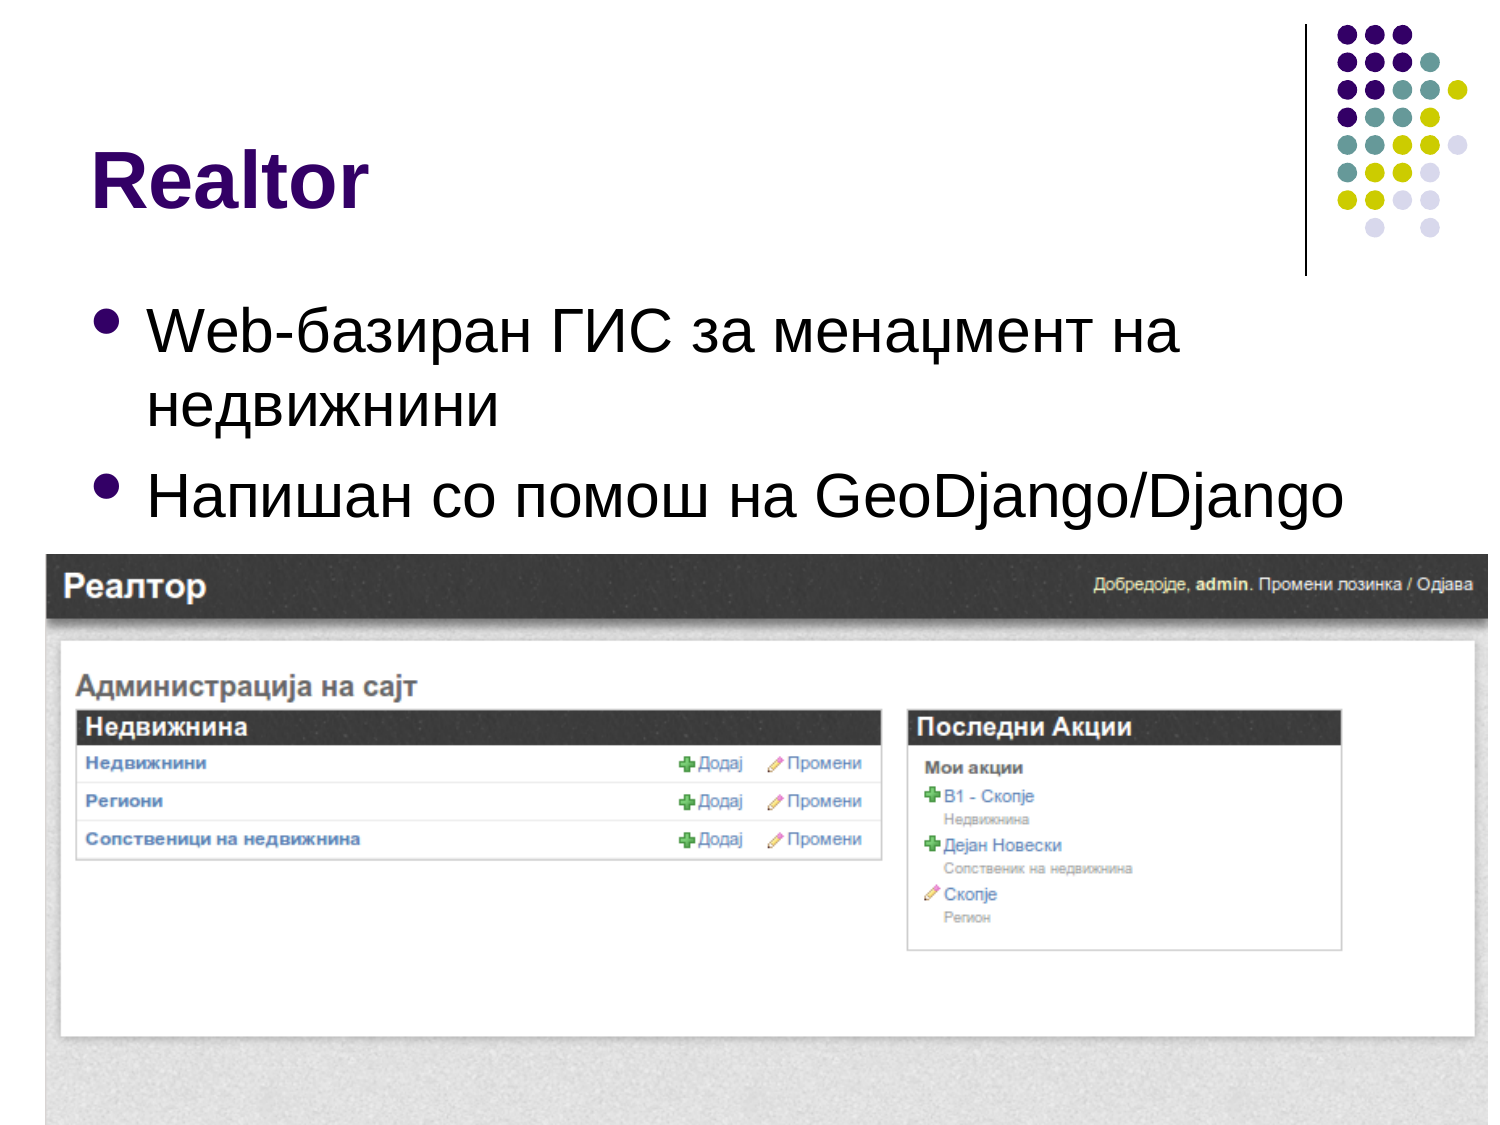

# Realtor
Web-базиран ГИС за менаџмент на недвижнини
Напишан со помош на GeoDjango/Django